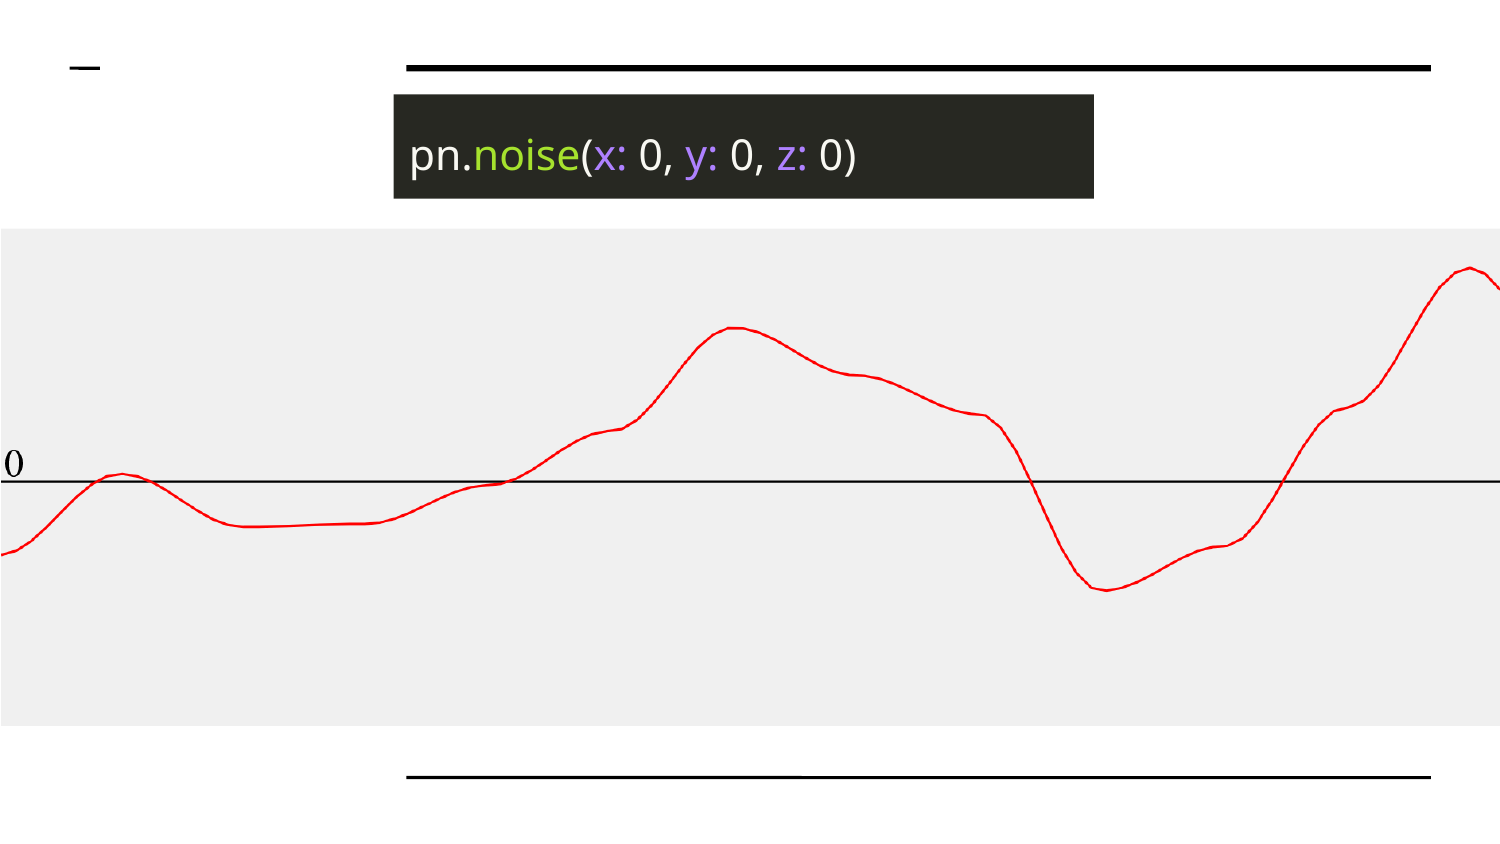

pn.noise(x: 0, y: 0, z: 0)
#